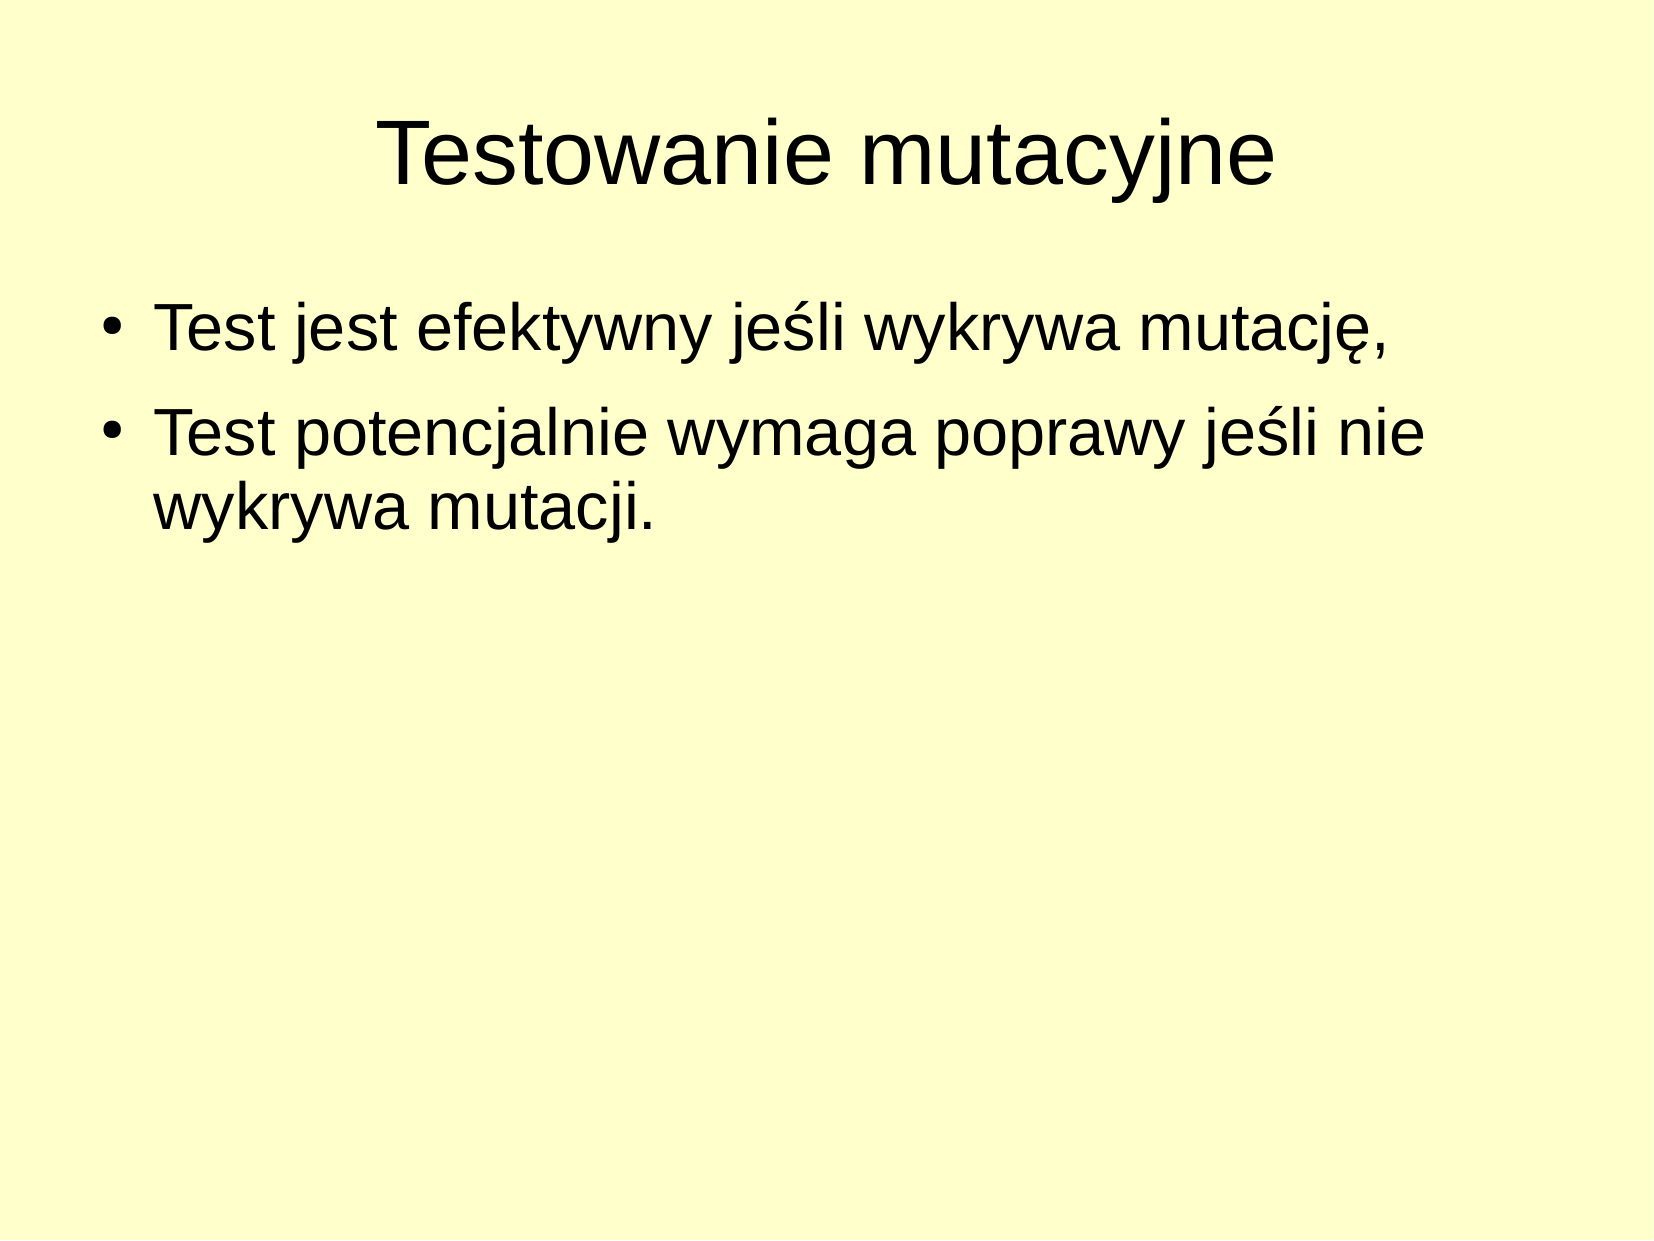

# Testowanie mutacyjne
Test jest efektywny jeśli wykrywa mutację,
Test potencjalnie wymaga poprawy jeśli nie wykrywa mutacji.